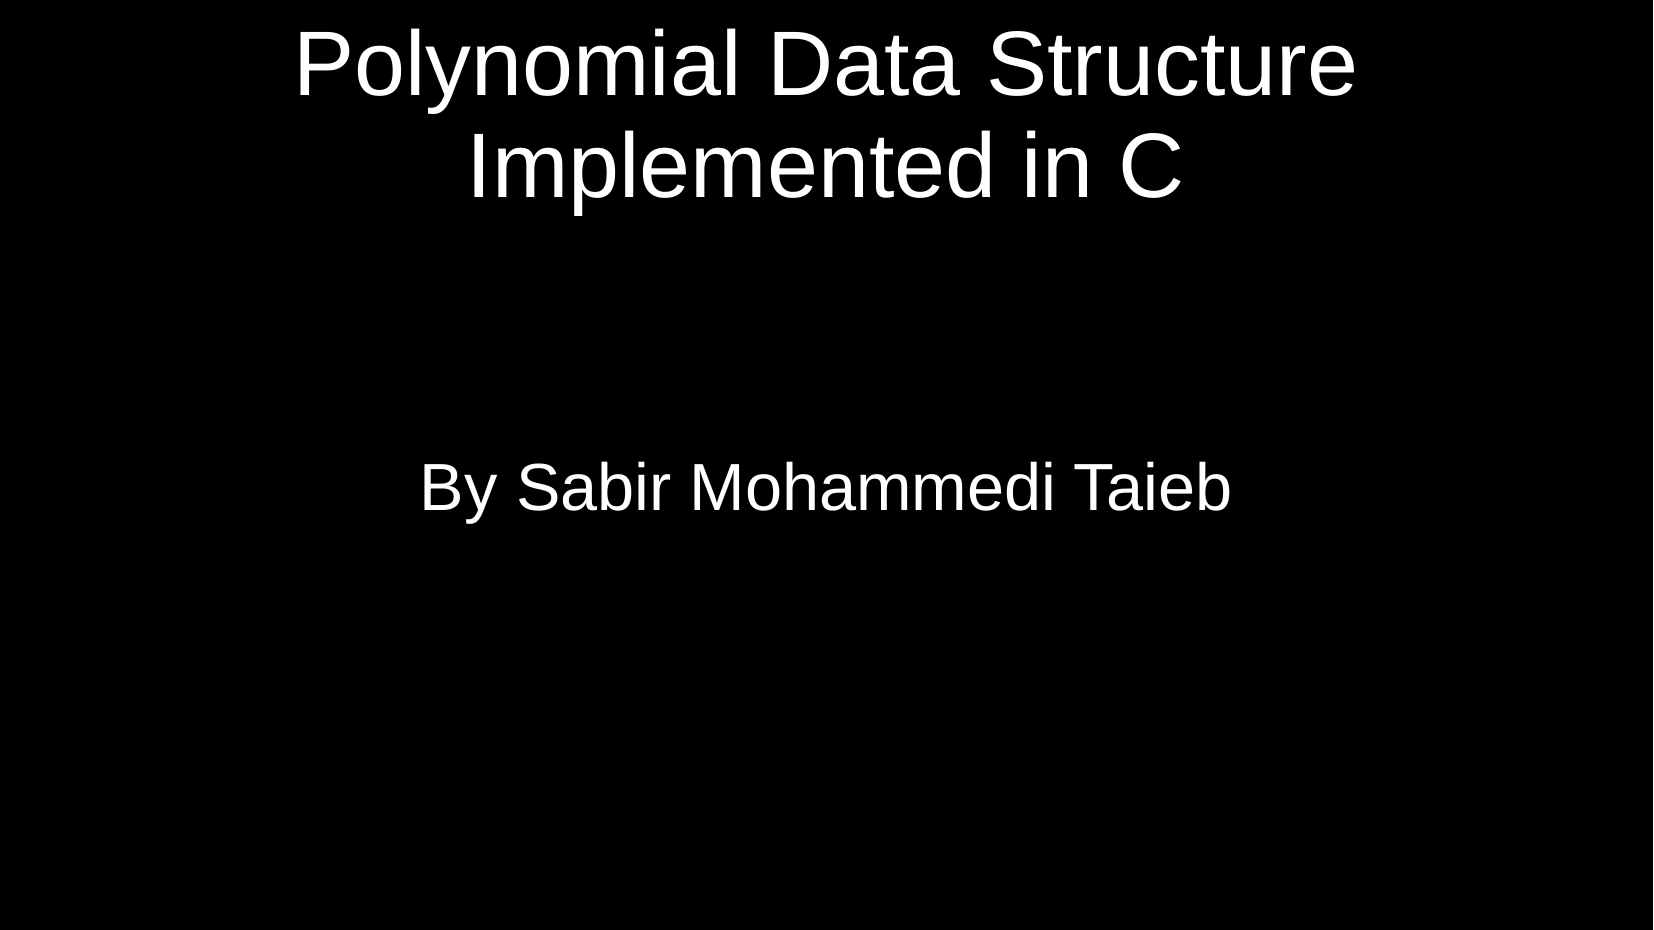

# Polynomial Data Structure Implemented in C
By Sabir Mohammedi Taieb